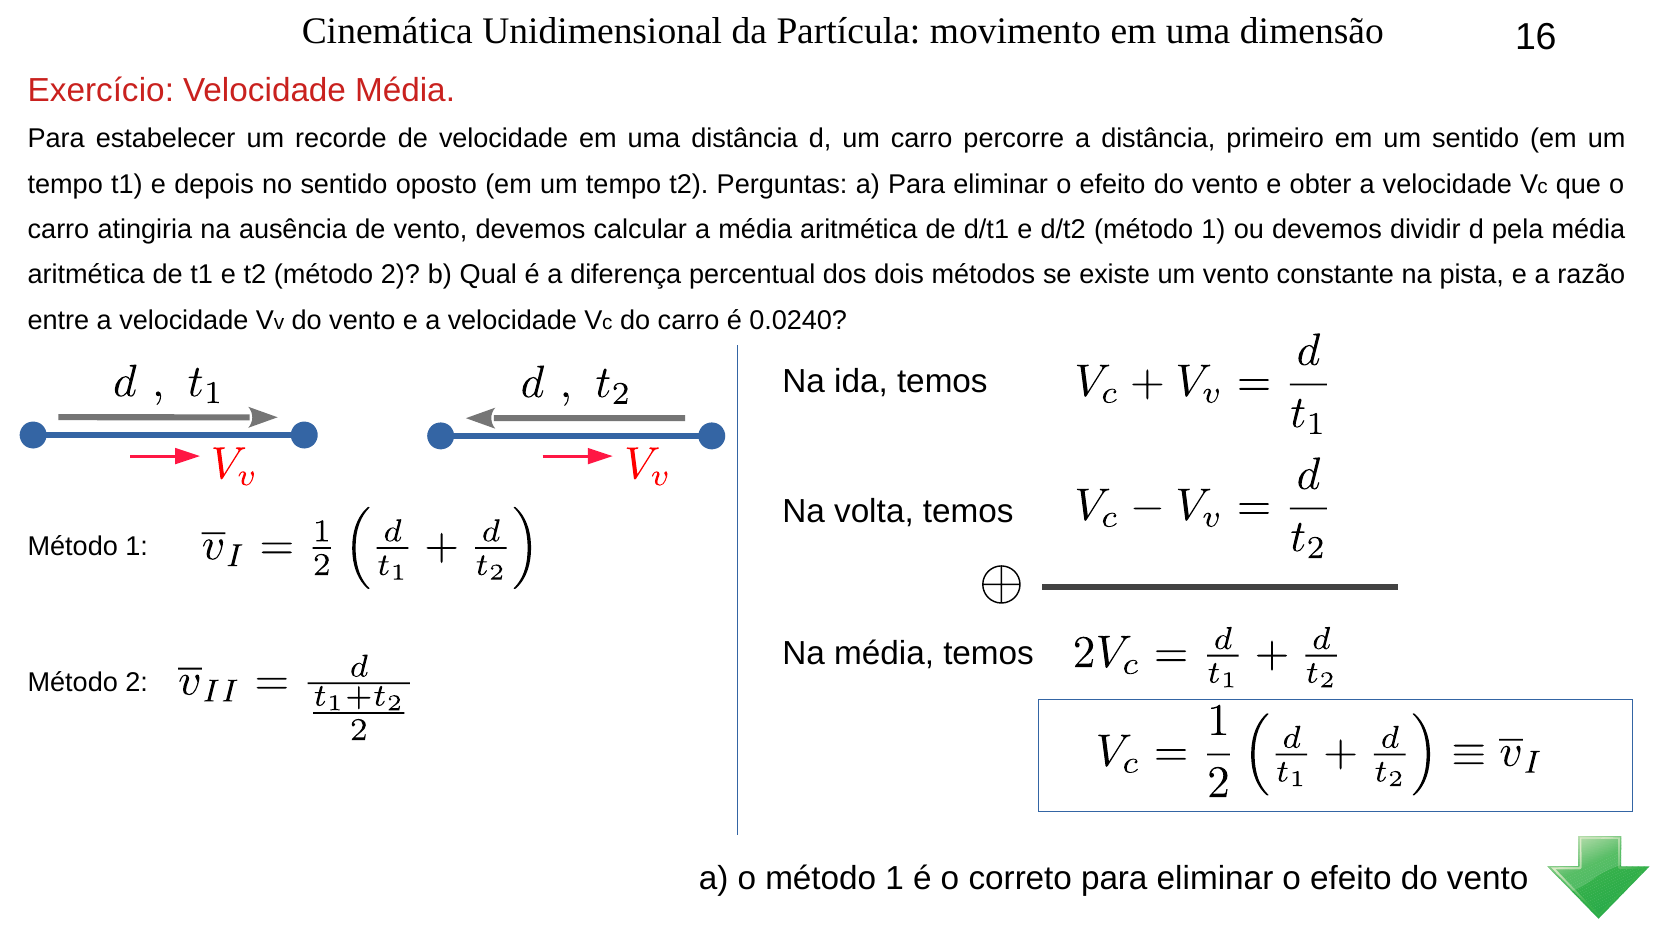

Cinemática Unidimensional da Partícula: movimento em uma dimensão
Exercício: Velocidade Média.
Para estabelecer um recorde de velocidade em uma distância d, um carro percorre a distância, primeiro em um sentido (em um tempo t1) e depois no sentido oposto (em um tempo t2). Perguntas: a) Para eliminar o efeito do vento e obter a velocidade Vc que o carro atingiria na ausência de vento, devemos calcular a média aritmética de d/t1 e d/t2 (método 1) ou devemos dividir d pela média aritmética de t1 e t2 (método 2)? b) Qual é a diferença percentual dos dois métodos se existe um vento constante na pista, e a razão entre a velocidade Vv do vento e a velocidade Vc do carro é 0.0240?
Método 1:
Método 2:
Na ida, temos
Na volta, temos
Na média, temos
a) o método 1 é o correto para eliminar o efeito do vento